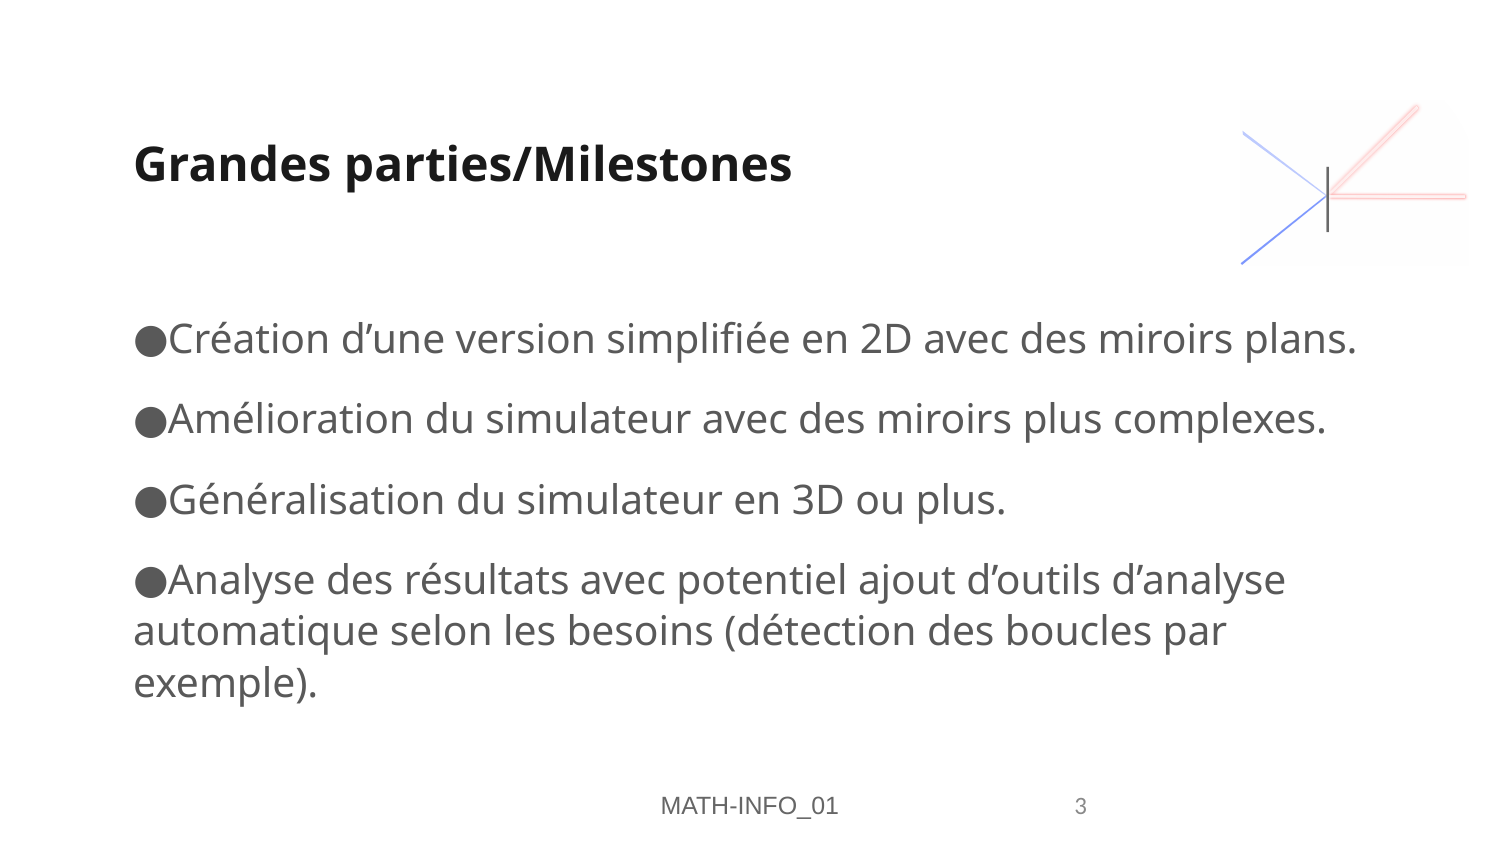

# Grandes parties/Milestones
Création d’une version simplifiée en 2D avec des miroirs plans.
Amélioration du simulateur avec des miroirs plus complexes.
Généralisation du simulateur en 3D ou plus.
Analyse des résultats avec potentiel ajout d’outils d’analyse automatique selon les besoins (détection des boucles par exemple).
MATH-INFO_01